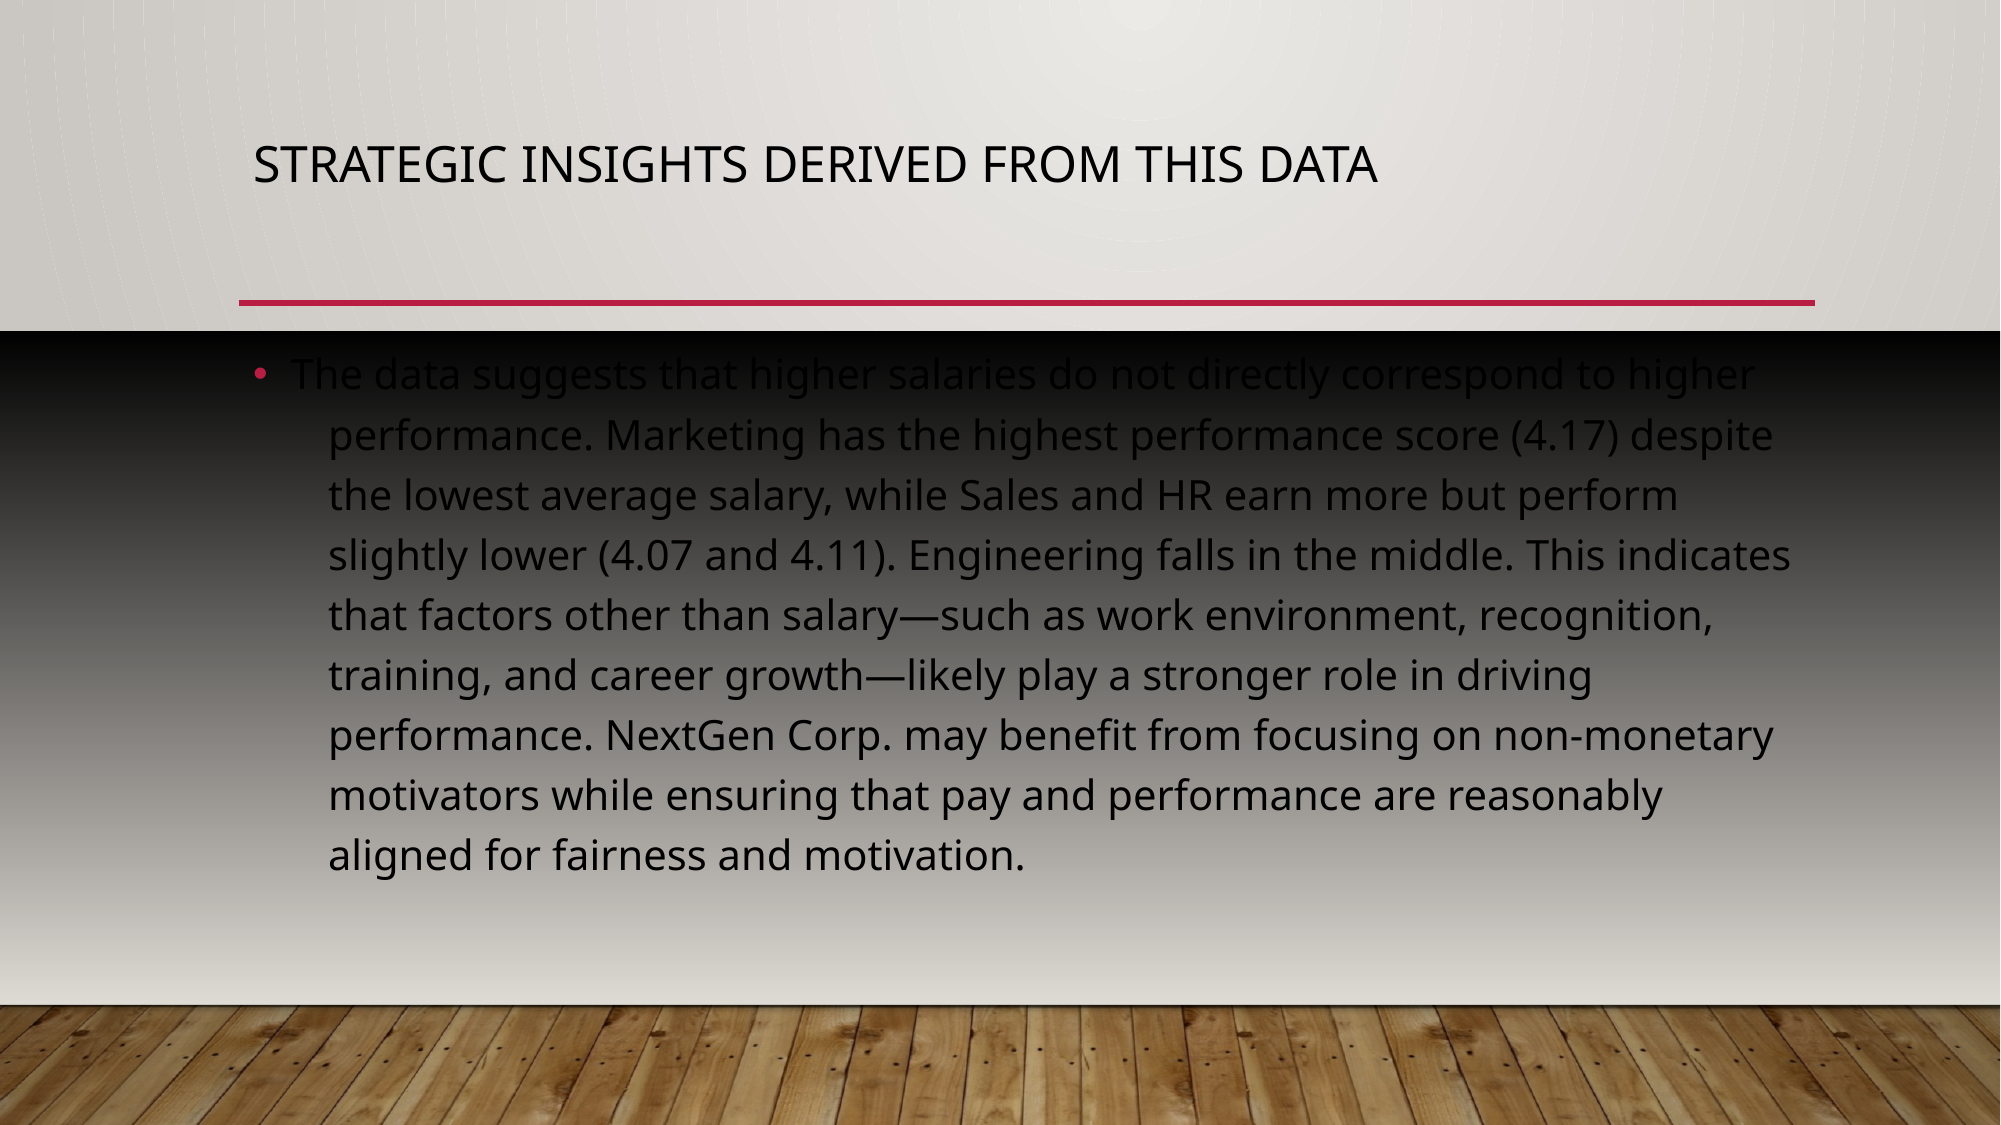

# Strategic insights derived from tHIS data
The data suggests that higher salaries do not directly correspond to higher performance. Marketing has the highest performance score (4.17) despite the lowest average salary, while Sales and HR earn more but perform slightly lower (4.07 and 4.11). Engineering falls in the middle. This indicates that factors other than salary—such as work environment, recognition, training, and career growth—likely play a stronger role in driving performance. NextGen Corp. may benefit from focusing on non-monetary motivators while ensuring that pay and performance are reasonably aligned for fairness and motivation.